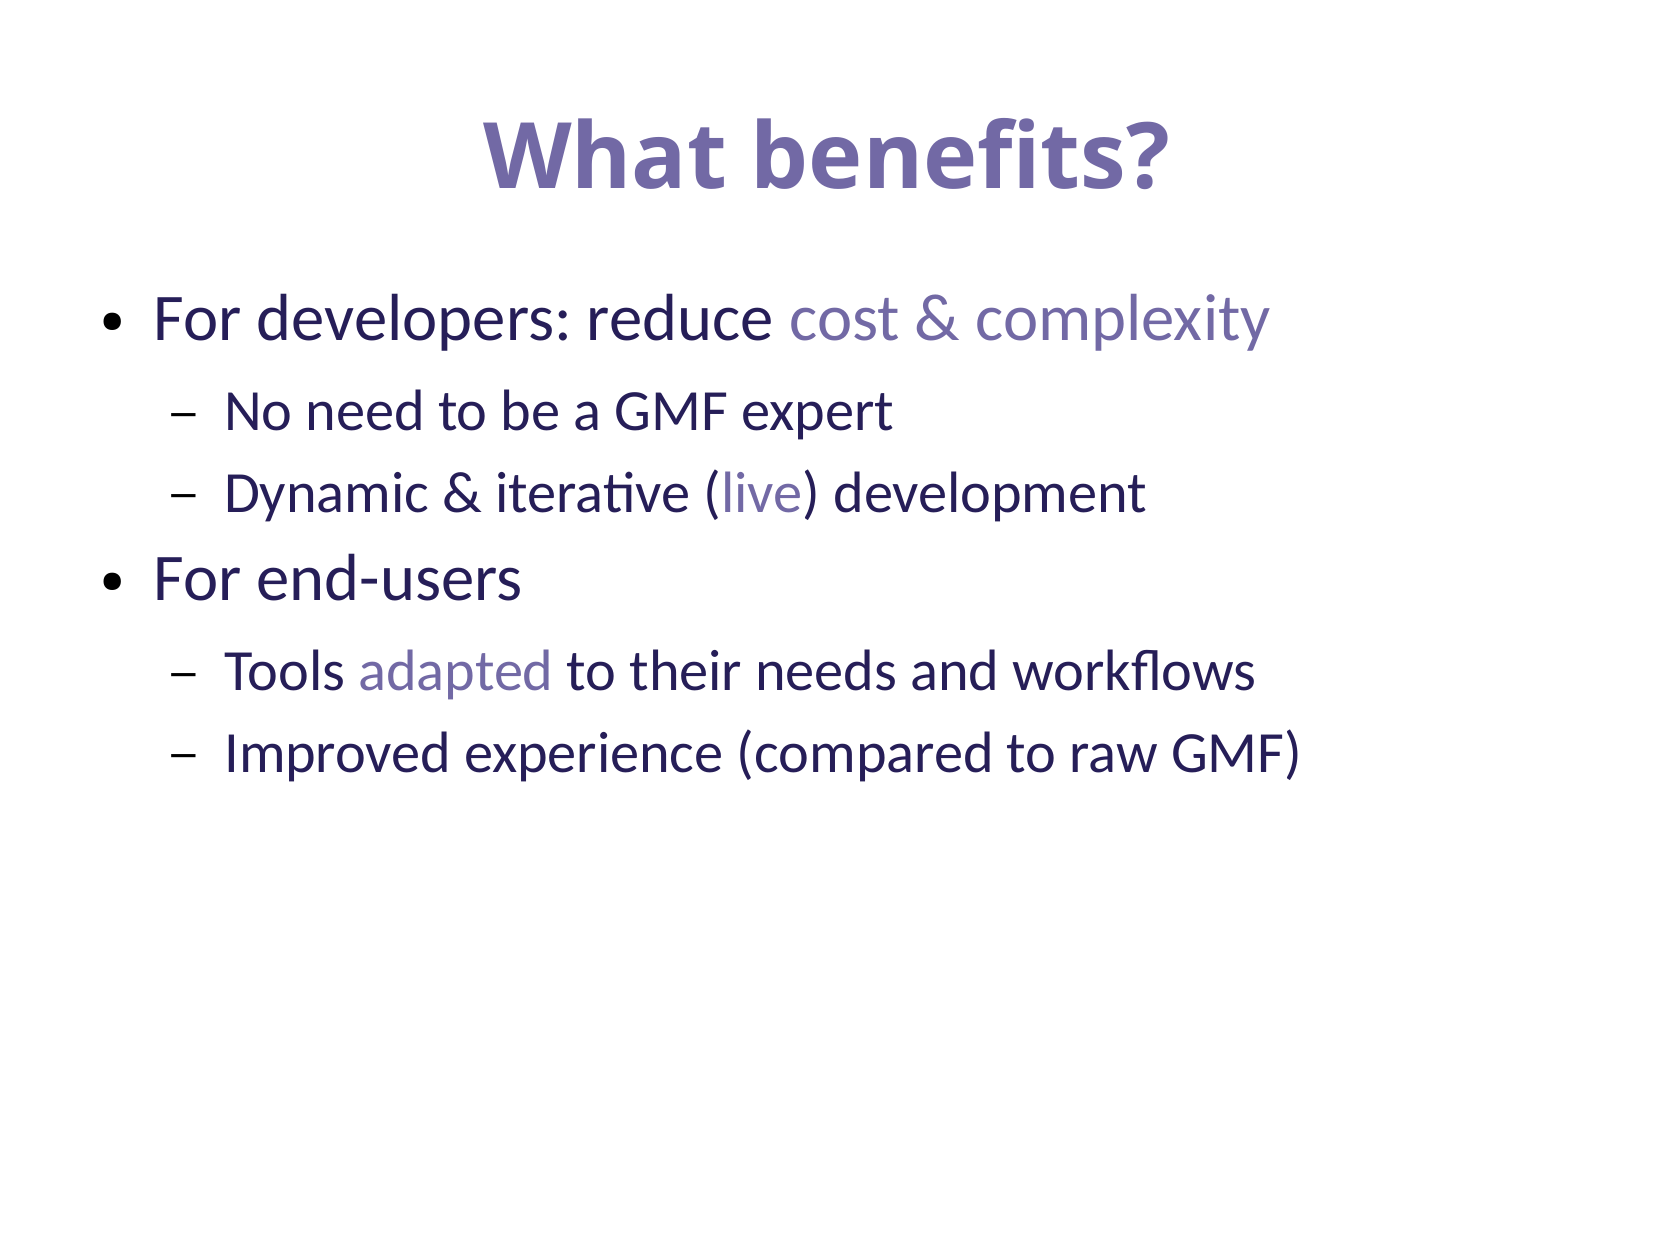

# What benefits?
For developers: reduce cost & complexity
No need to be a GMF expert
Dynamic & iterative (live) development
For end-users
Tools adapted to their needs and workflows
Improved experience (compared to raw GMF)